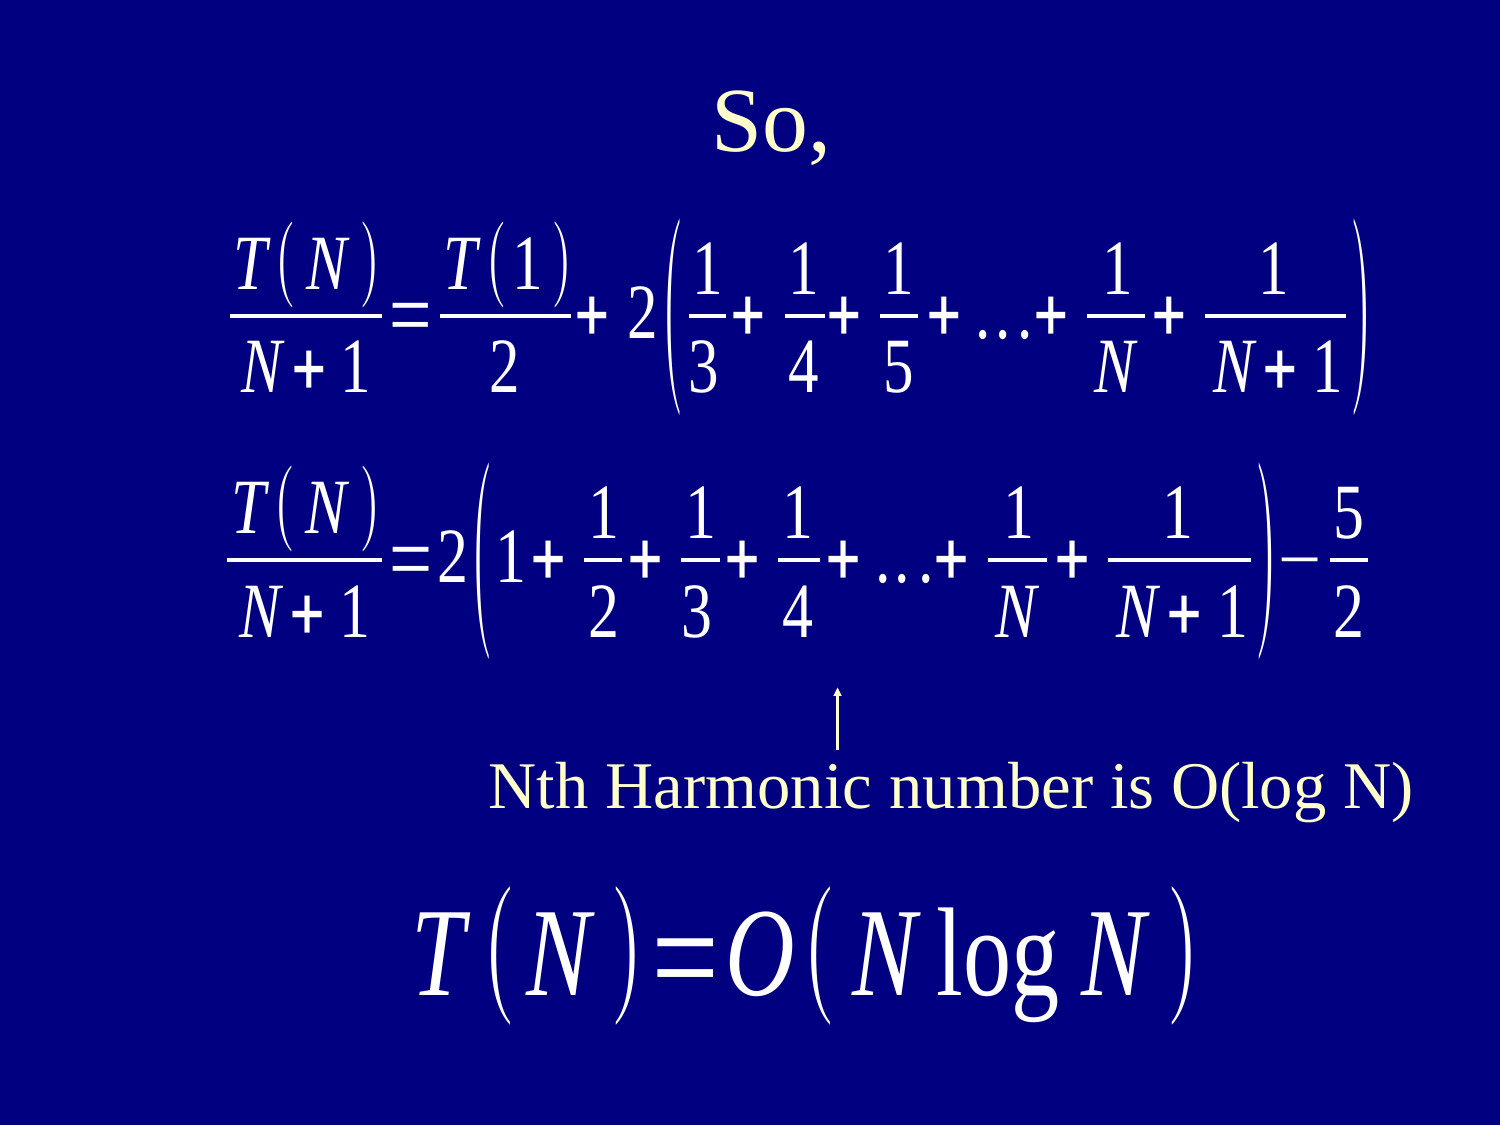

# So,
Nth Harmonic number is O(log N)